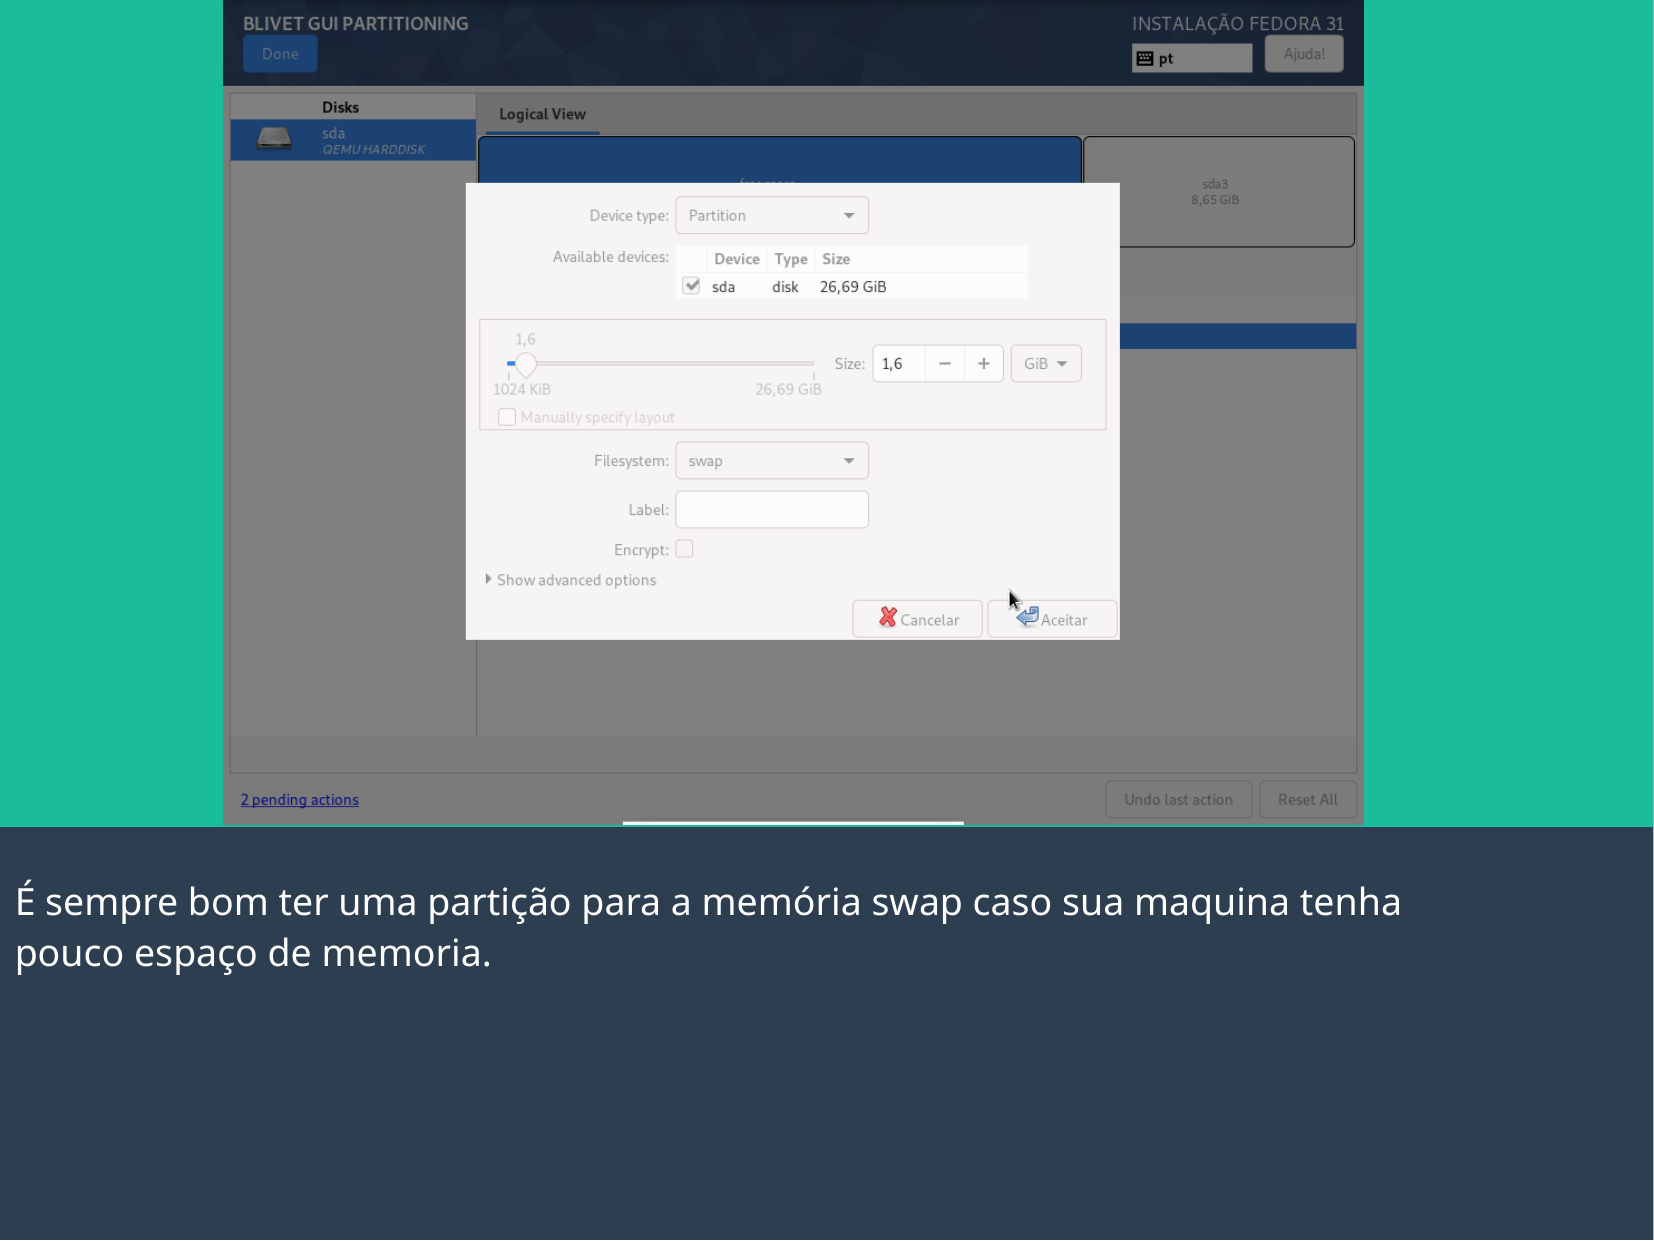

É sempre bom ter uma partição para a memória swap caso sua maquina tenha pouco espaço de memoria.